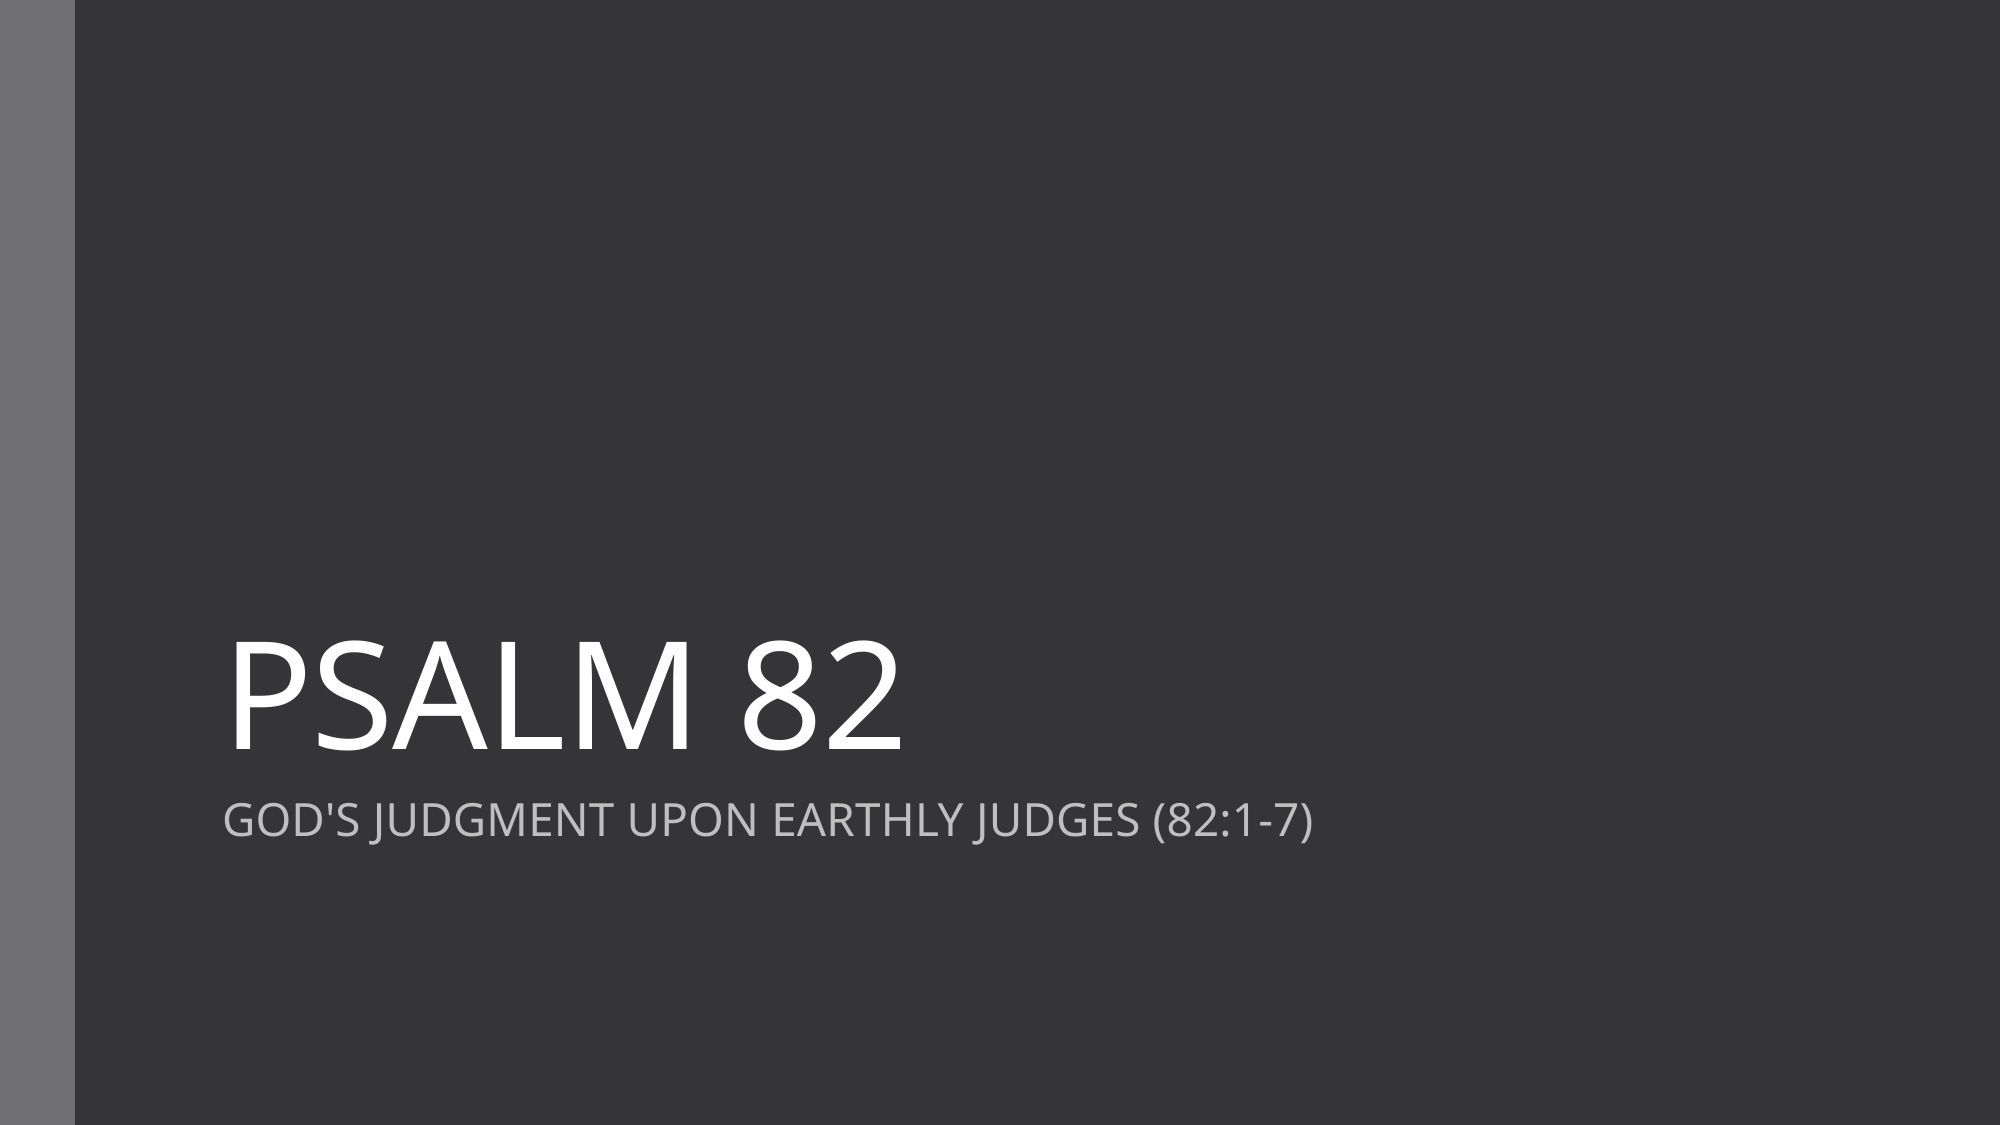

# PSALM 82
GOD'S JUDGMENT UPON EARTHLY JUDGES (82:1-7)